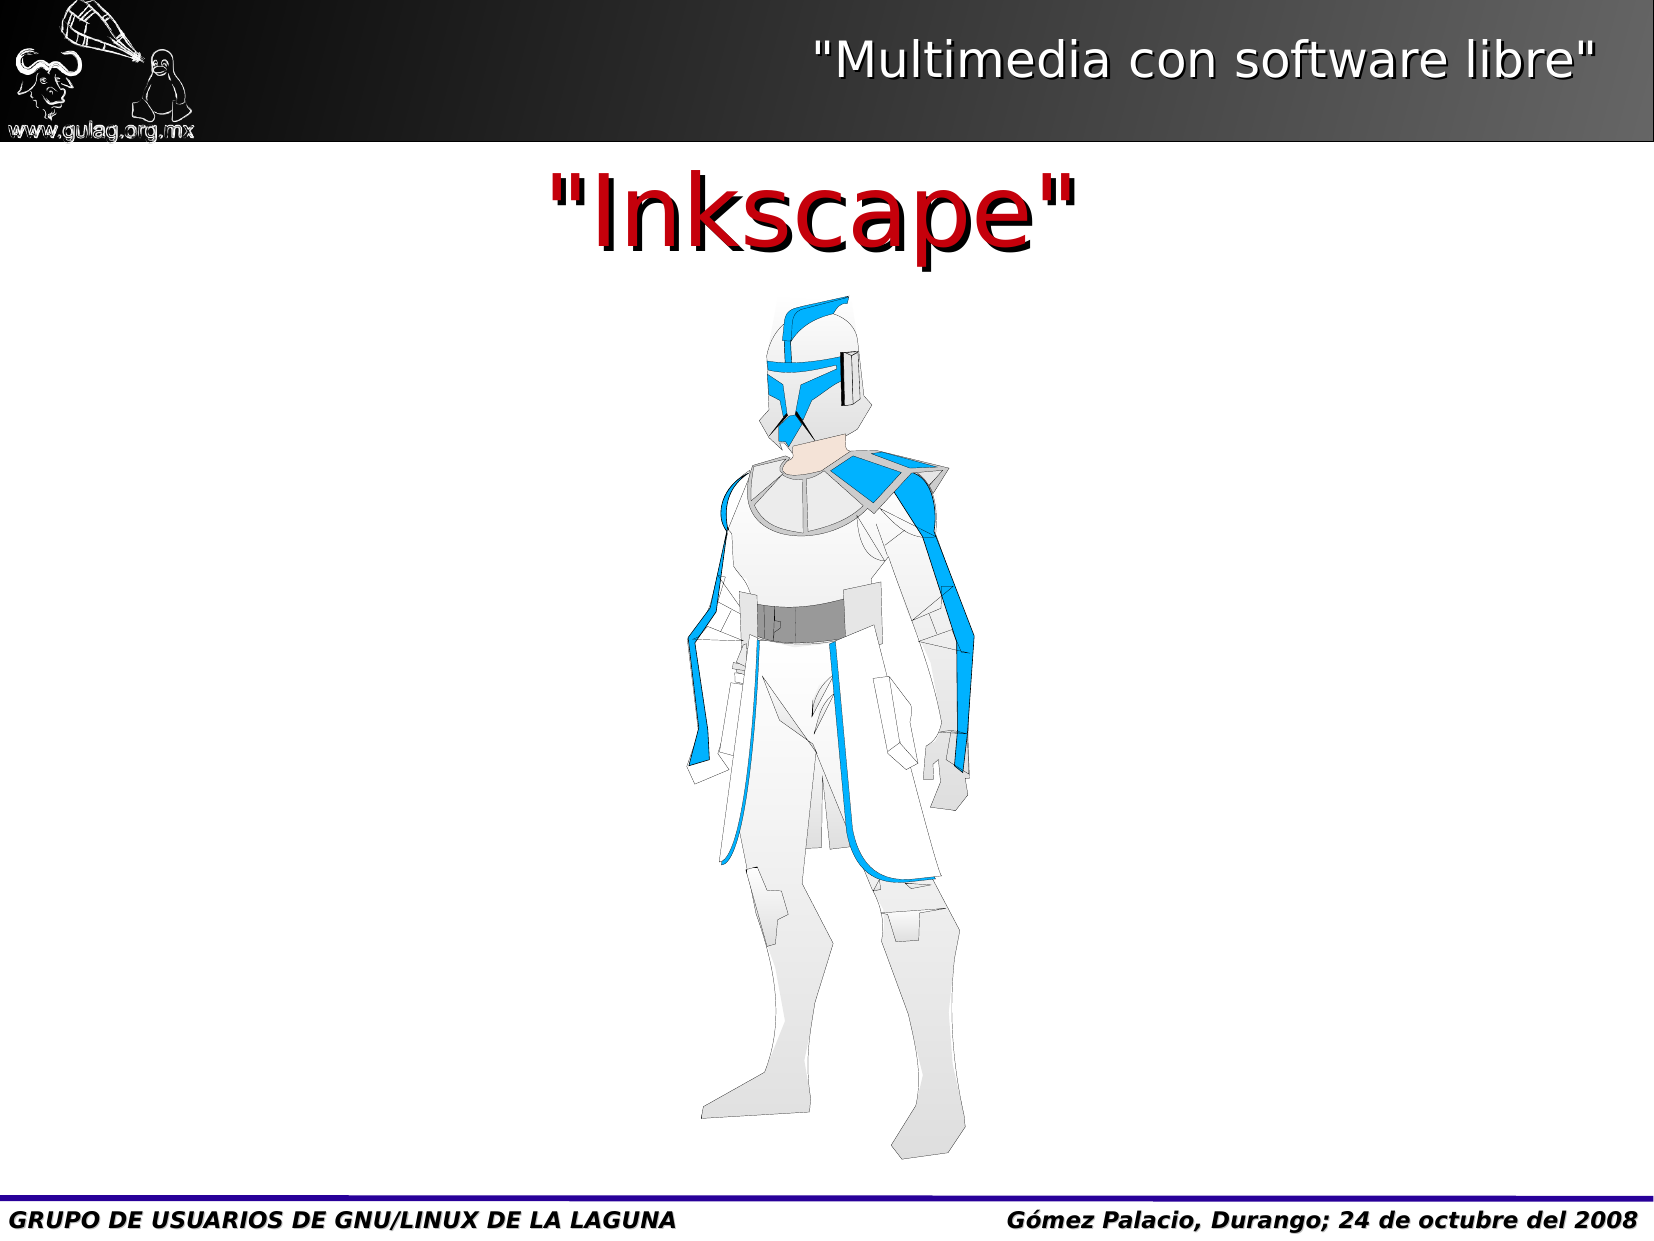

"Multimedia con software libre"
GRUPO DE USUARIOS DE GNU/LINUX DE LA LAGUNA
Gómez Palacio, Durango; 24 de octubre del 2008
"Inkscape"